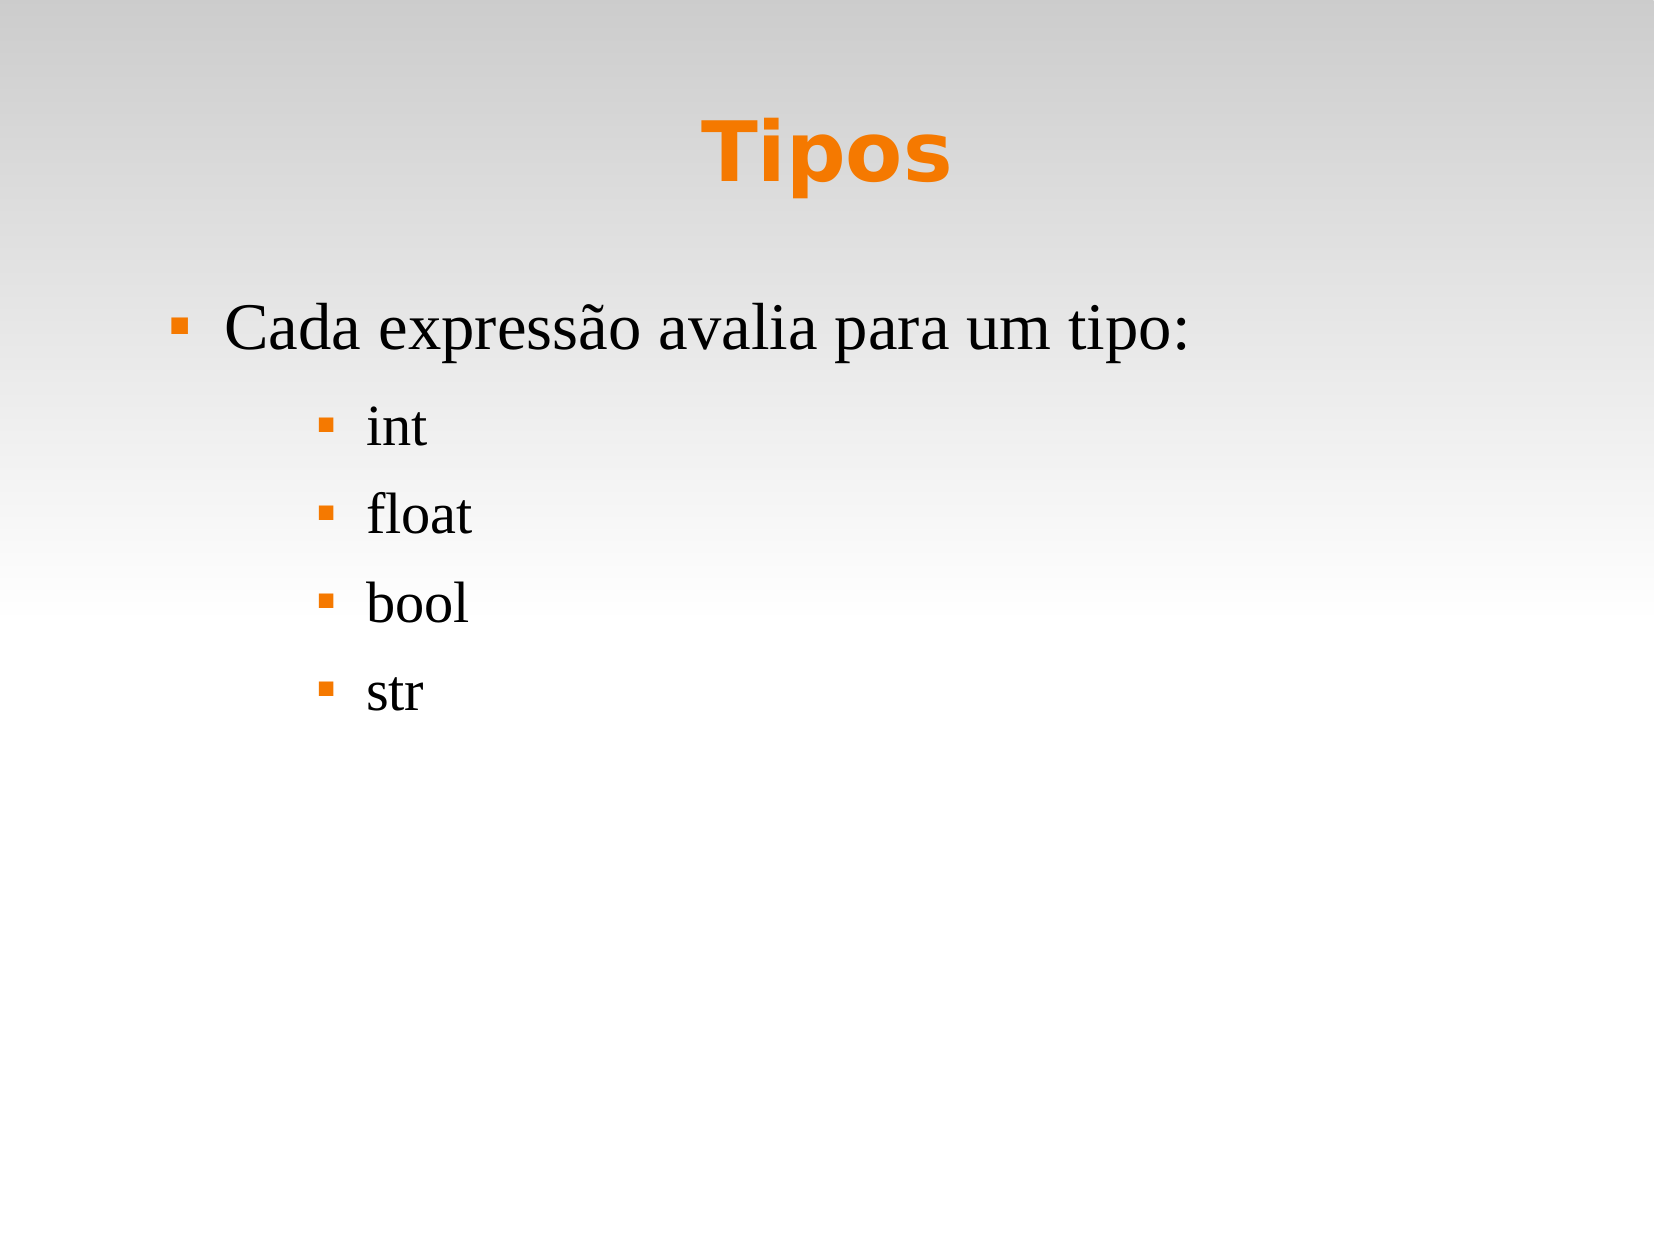

# Tipos
Cada expressão avalia para um tipo:
int
float
bool
str